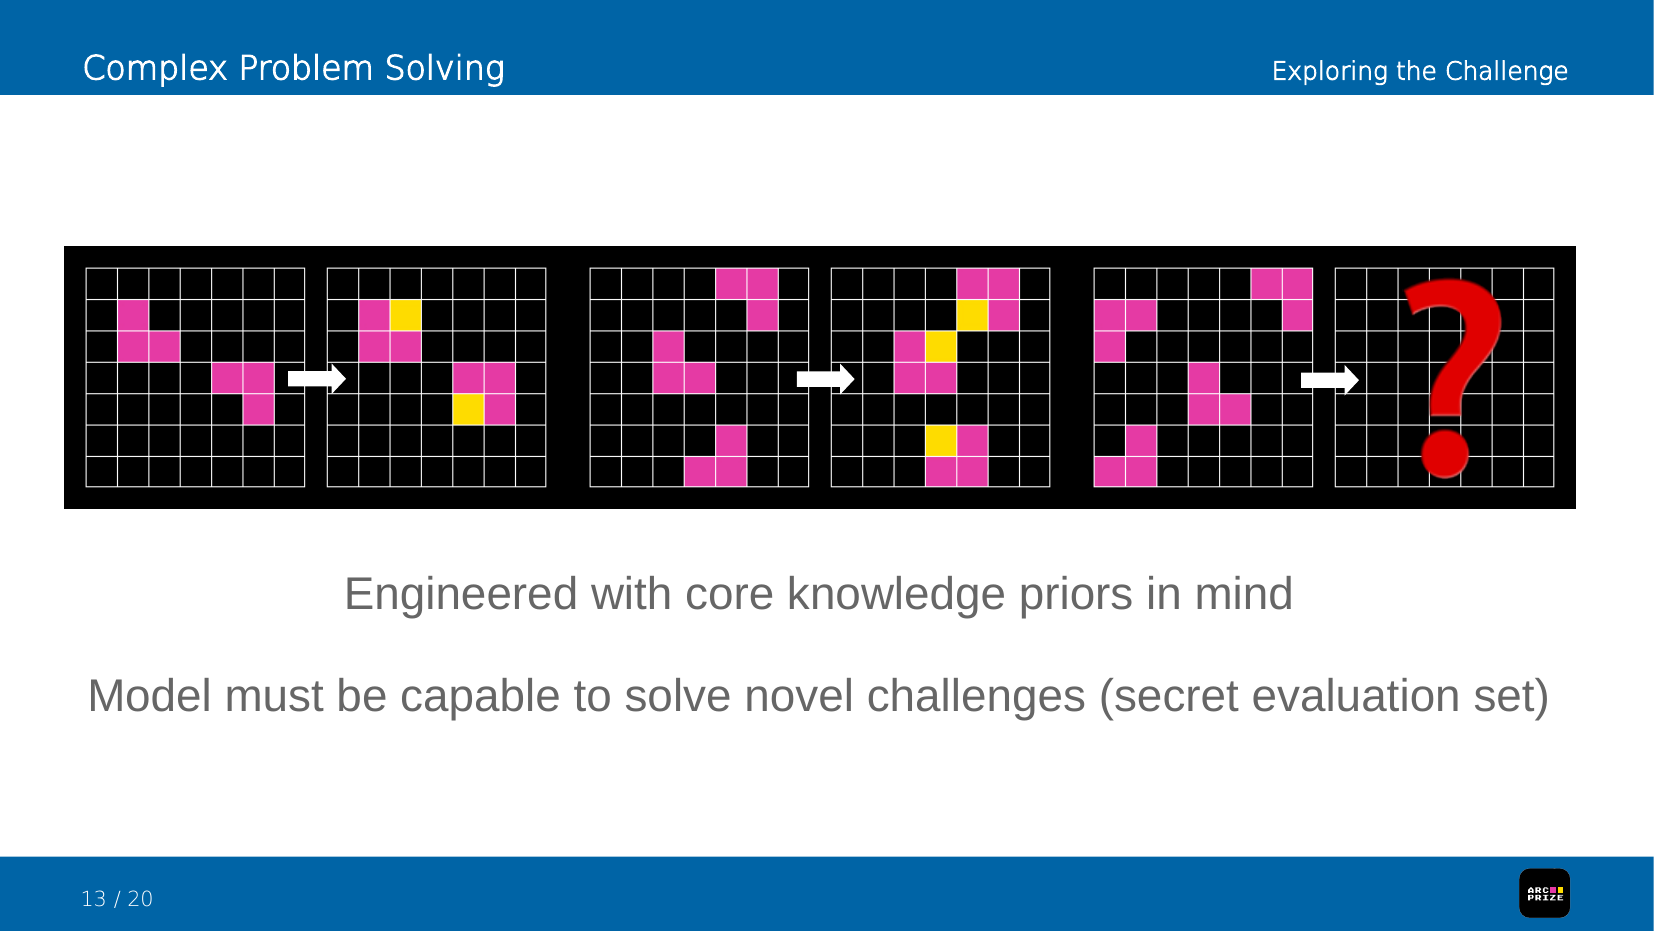

Exploring the Challenge
# Complex Problem Solving
Engineered with core knowledge priors in mind
Model must be capable to solve novel challenges (secret evaluation set)
13